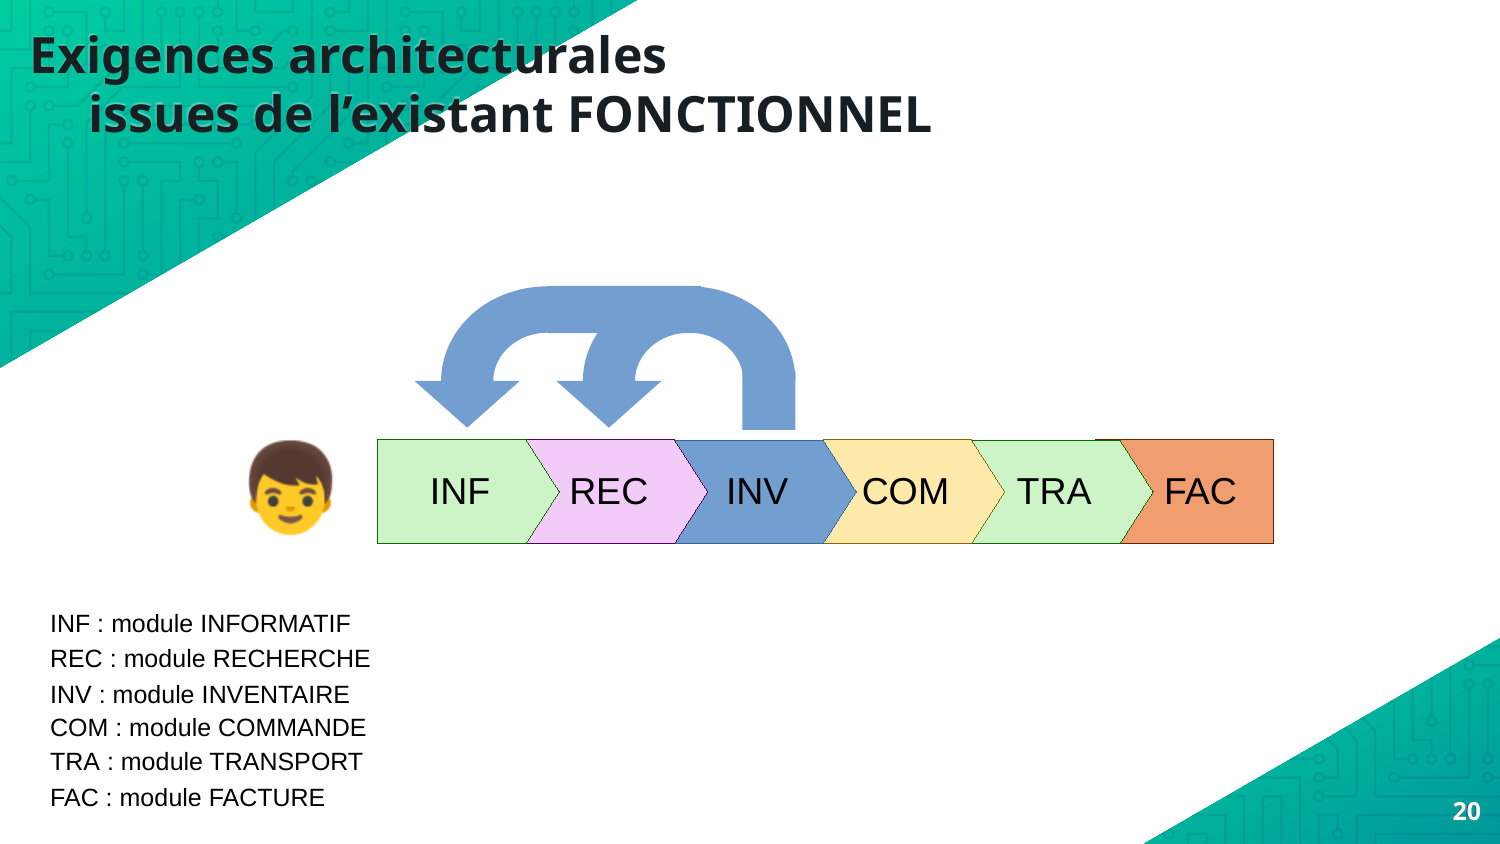

# Exigences architecturales
issues de l’existant FONCTIONNEL
INF
INF : module INFORMATIF
COM
COM : module COMMANDE
REC
REC : module RECHERCHE
 FAC
FAC : module FACTURE
TRA
TRA : module TRANSPORT
INV
INV : module INVENTAIRE